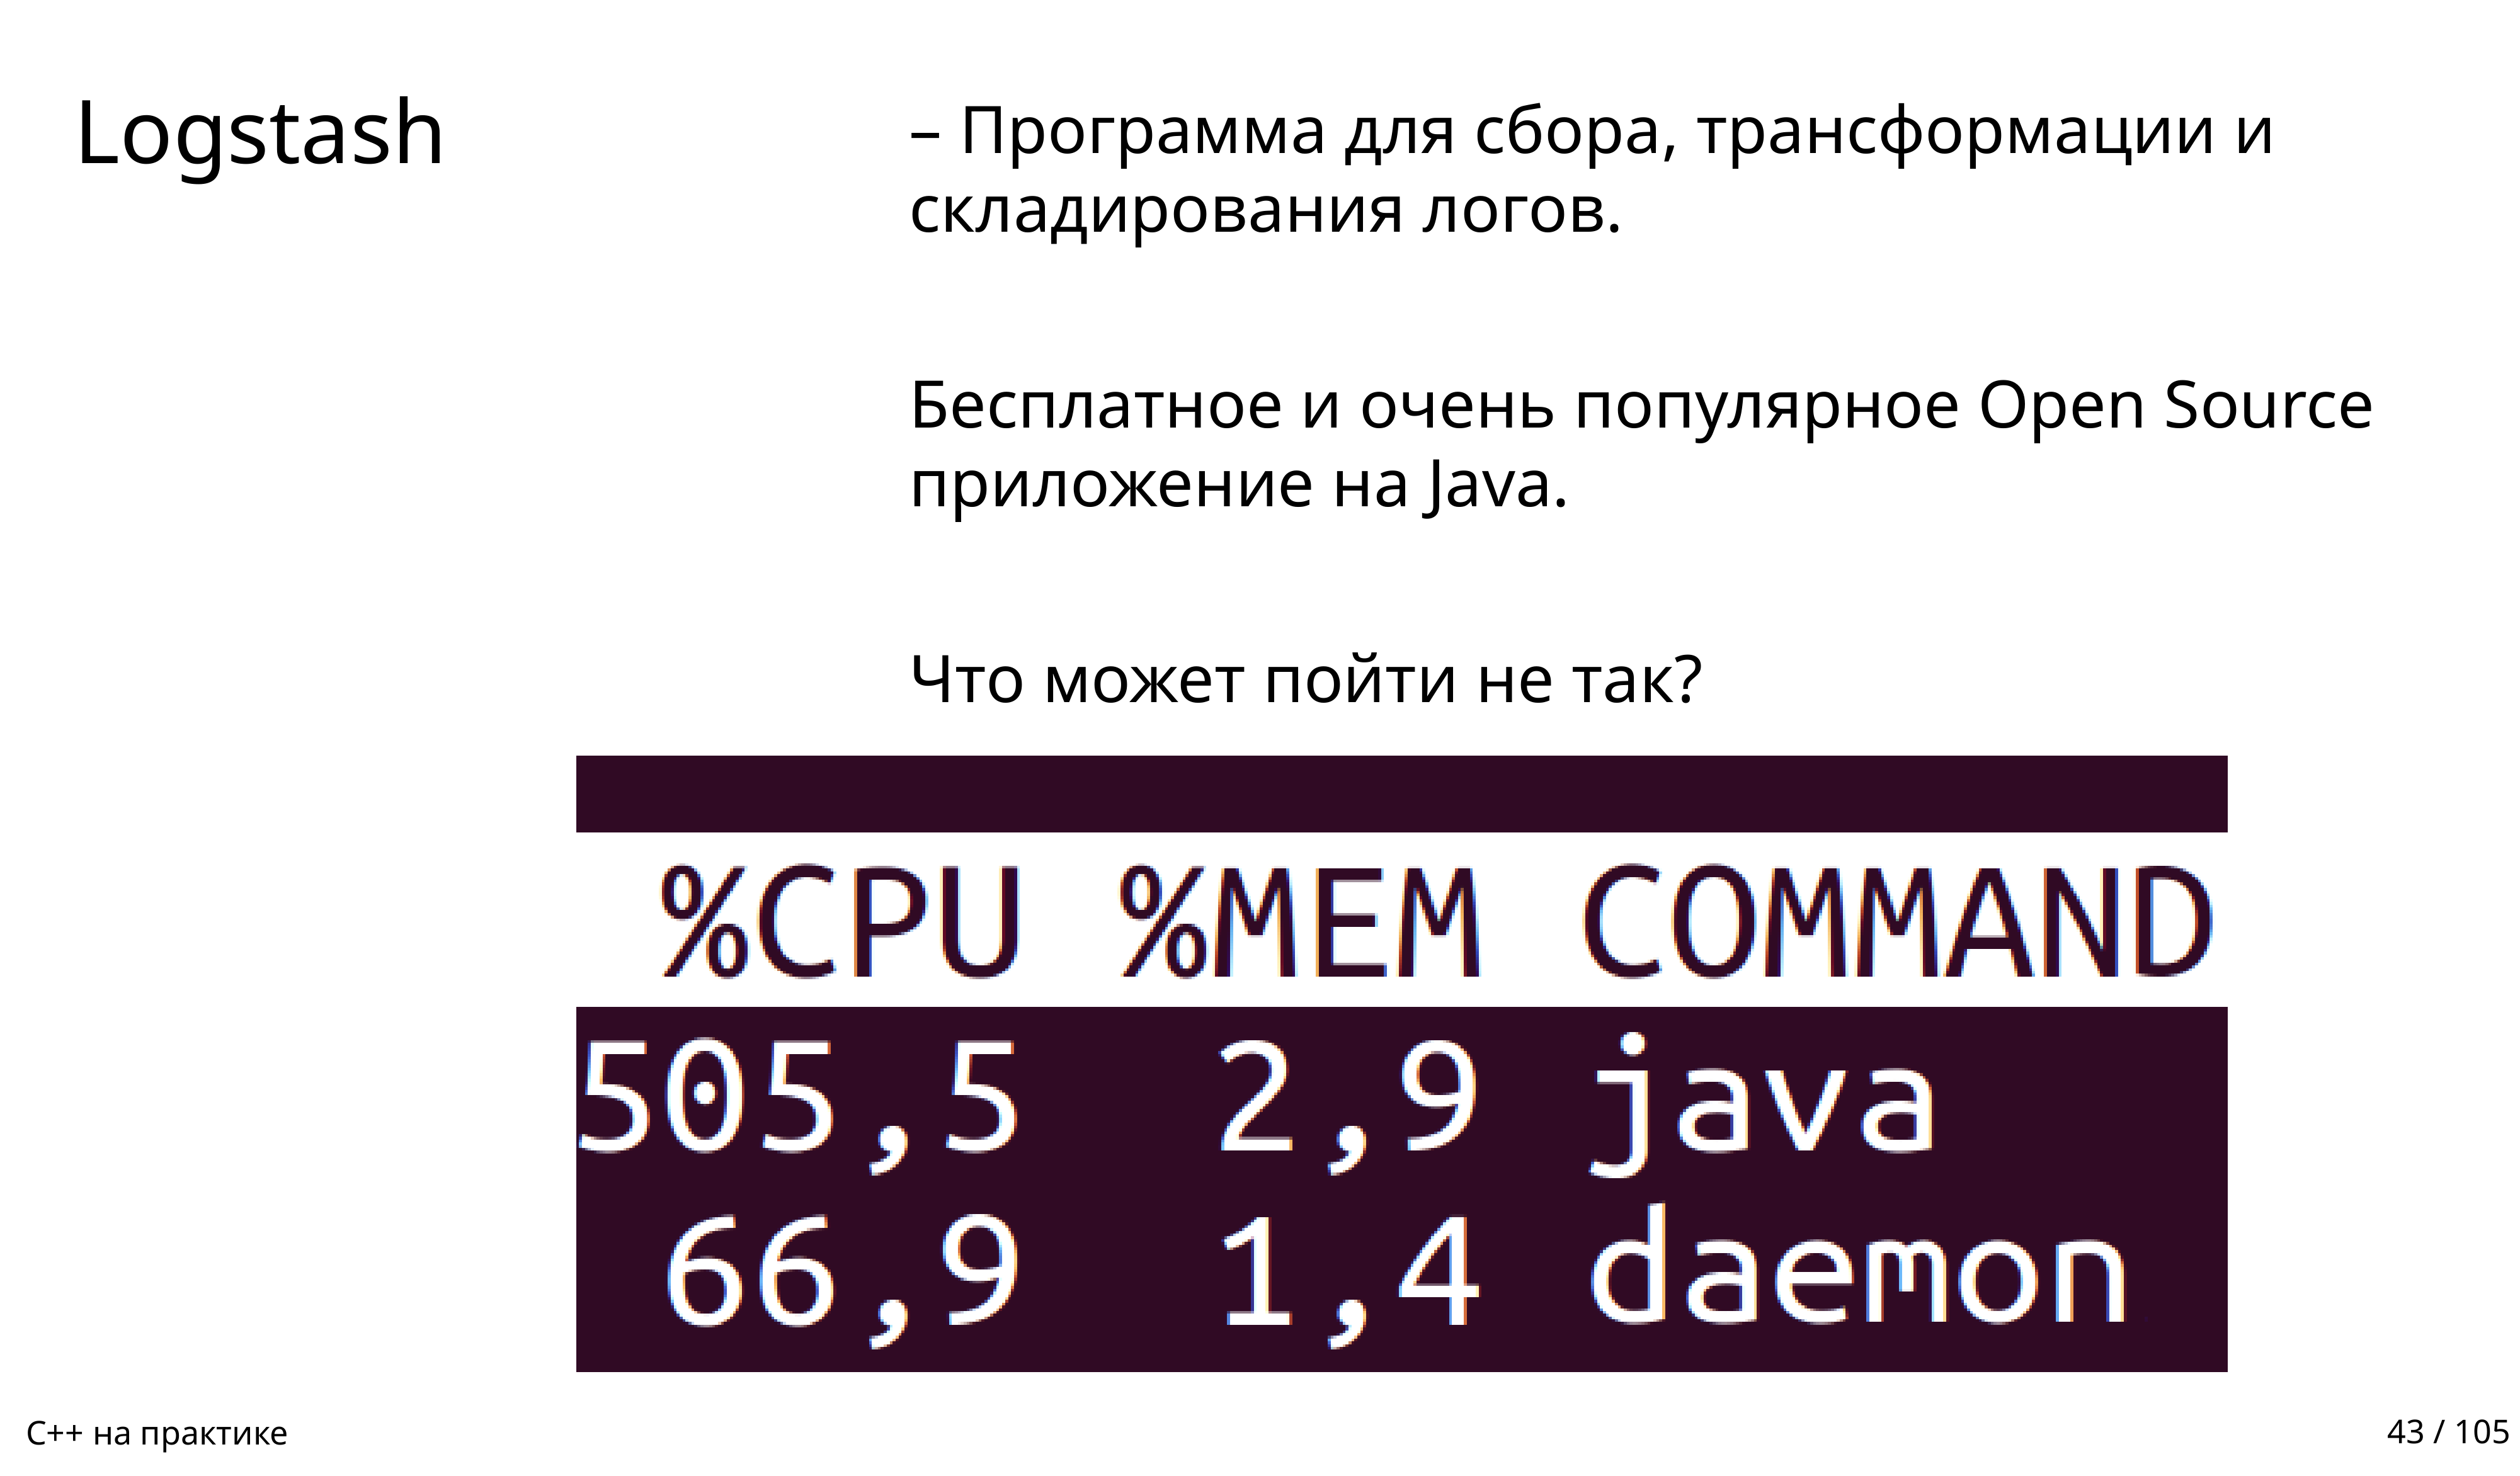

# Logstash
– Программа для сбора, трансформации и складирования логов.
Бесплатное и очень популярное Open Source приложение на Java.
Что может пойти не так?
C++ на практике